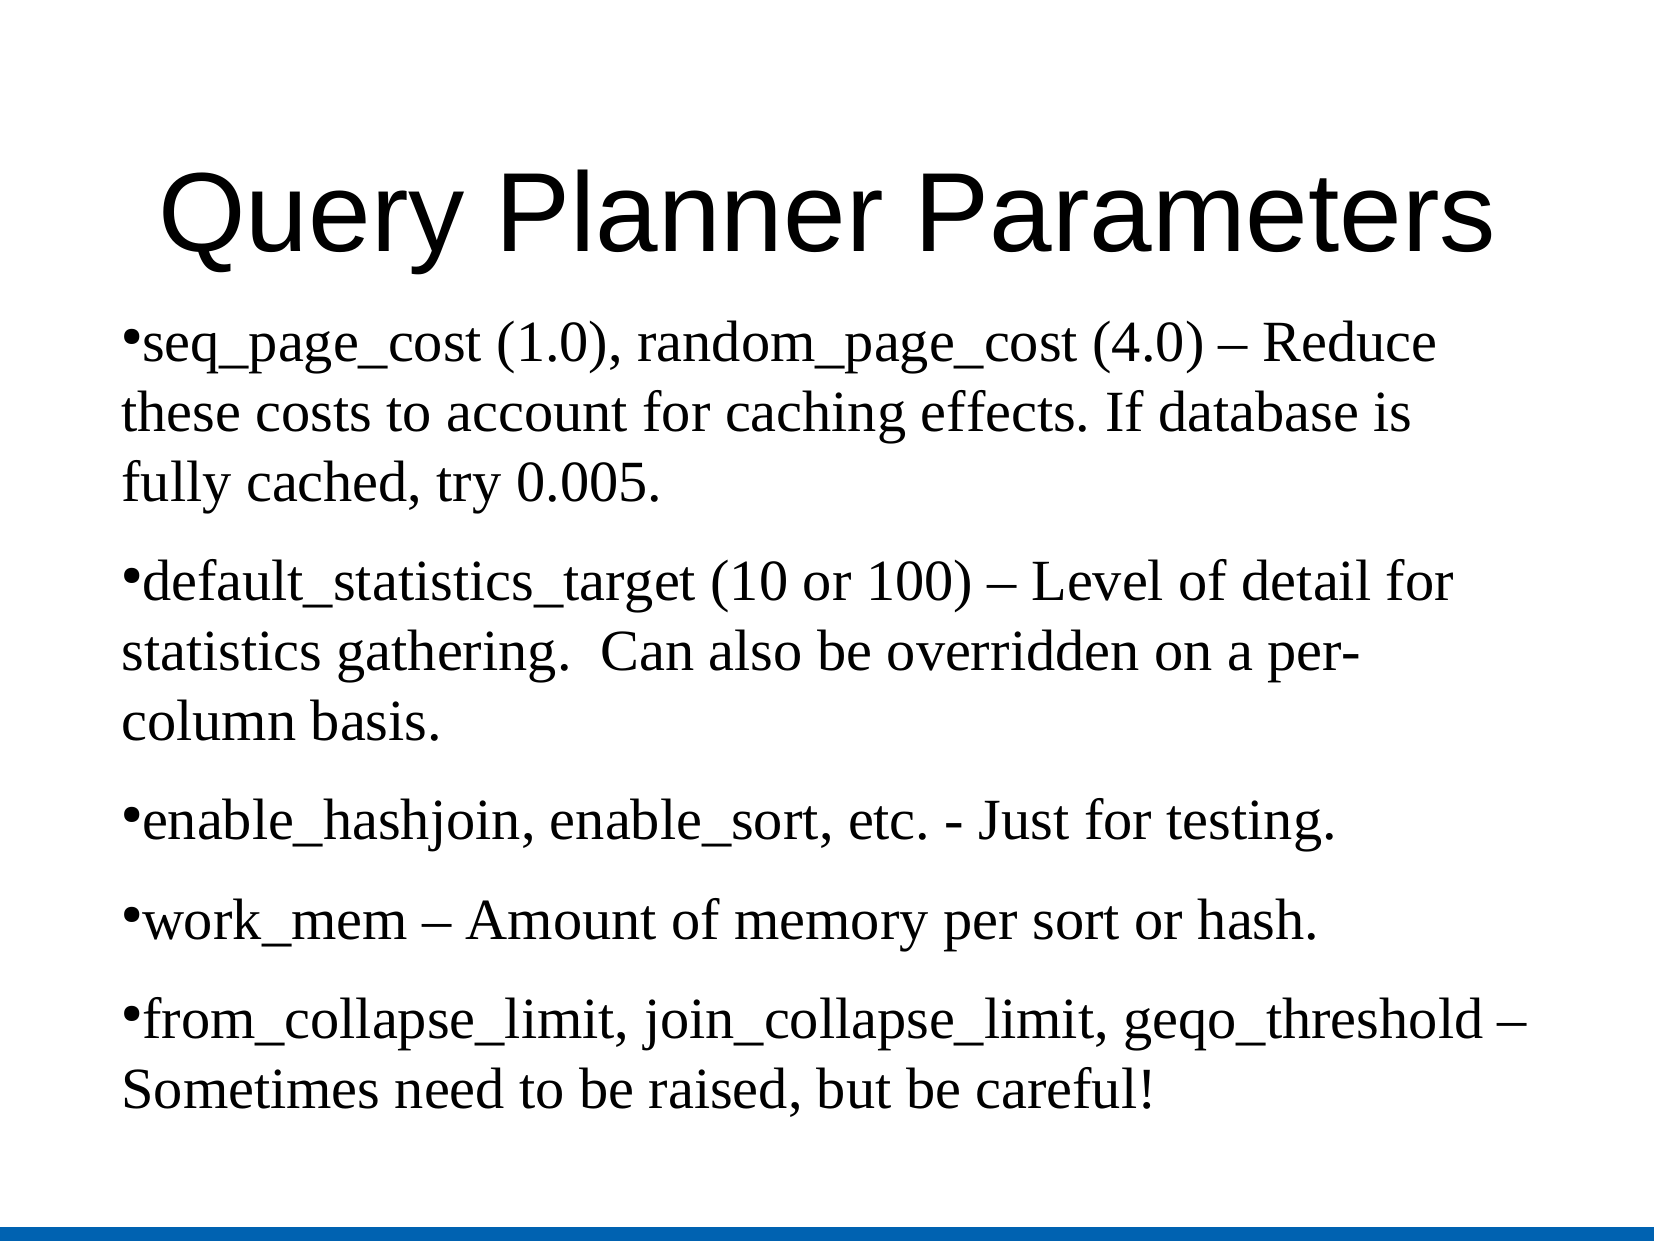

# Query Planner Parameters
seq_page_cost (1.0), random_page_cost (4.0) – Reduce these costs to account for caching effects. If database is fully cached, try 0.005.
default_statistics_target (10 or 100) – Level of detail for statistics gathering. Can also be overridden on a per-column basis.
enable_hashjoin, enable_sort, etc. - Just for testing.
work_mem – Amount of memory per sort or hash.
from_collapse_limit, join_collapse_limit, geqo_threshold – Sometimes need to be raised, but be careful!